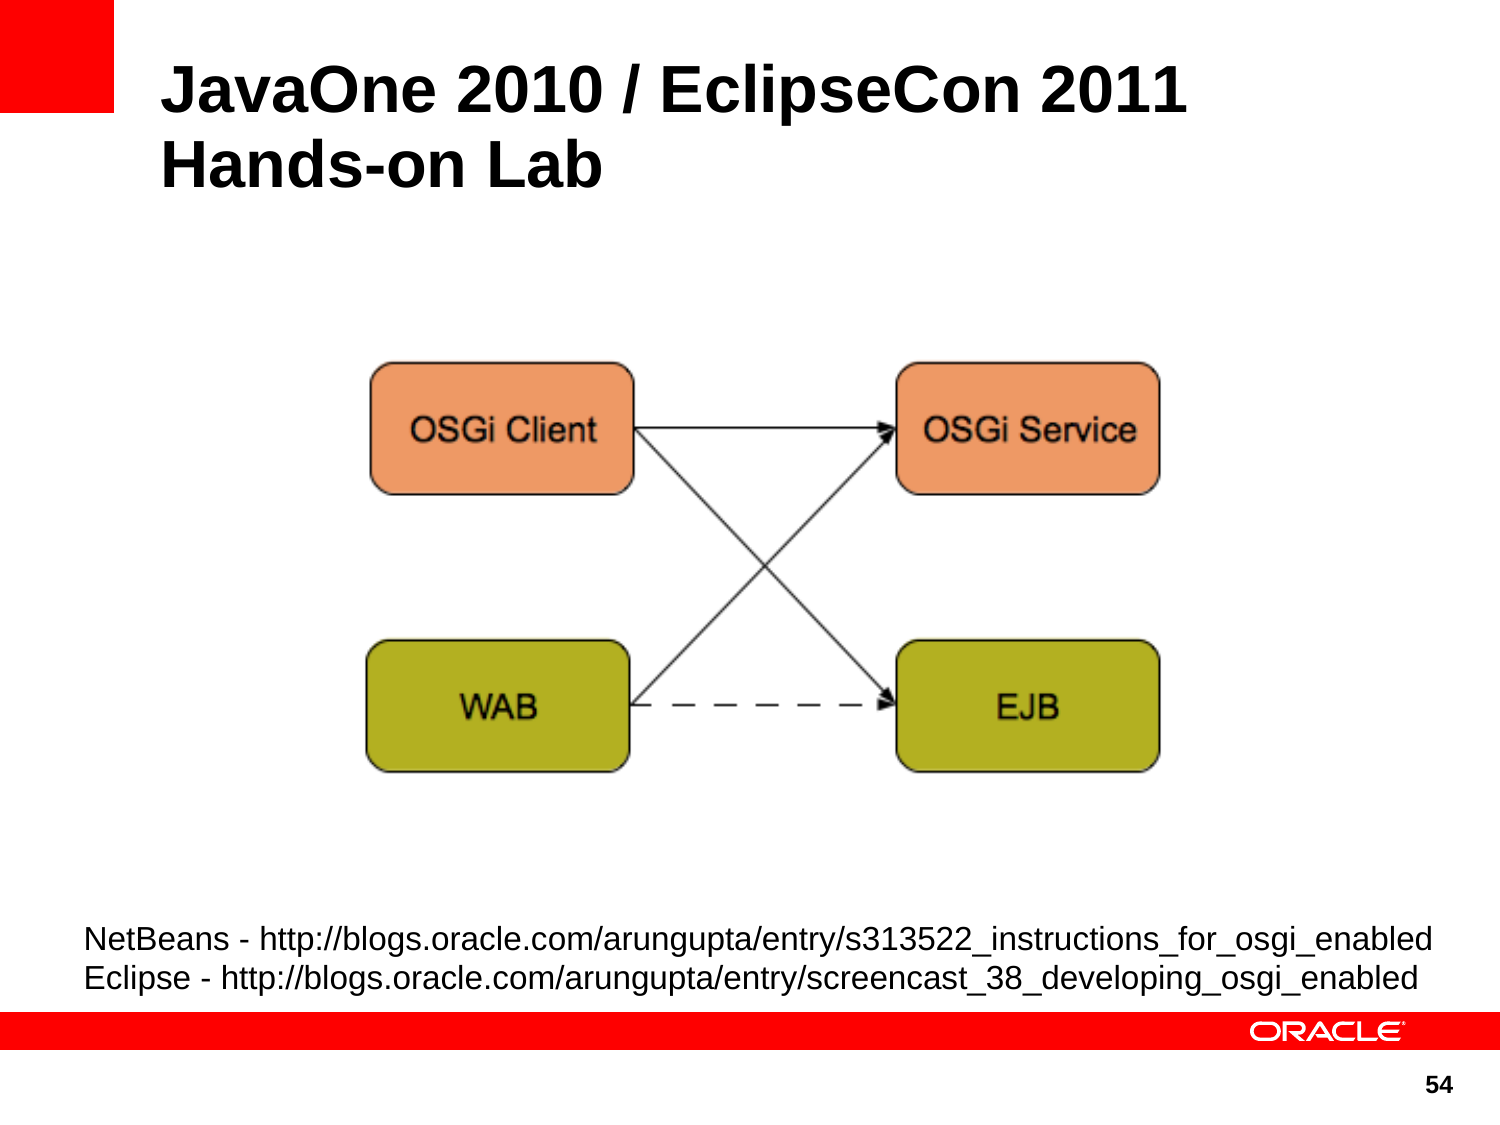

# JavaOne 2010 / EclipseCon 2011 Hands-on Lab
NetBeans - http://blogs.oracle.com/arungupta/entry/s313522_instructions_for_osgi_enabled
Eclipse - http://blogs.oracle.com/arungupta/entry/screencast_38_developing_osgi_enabled